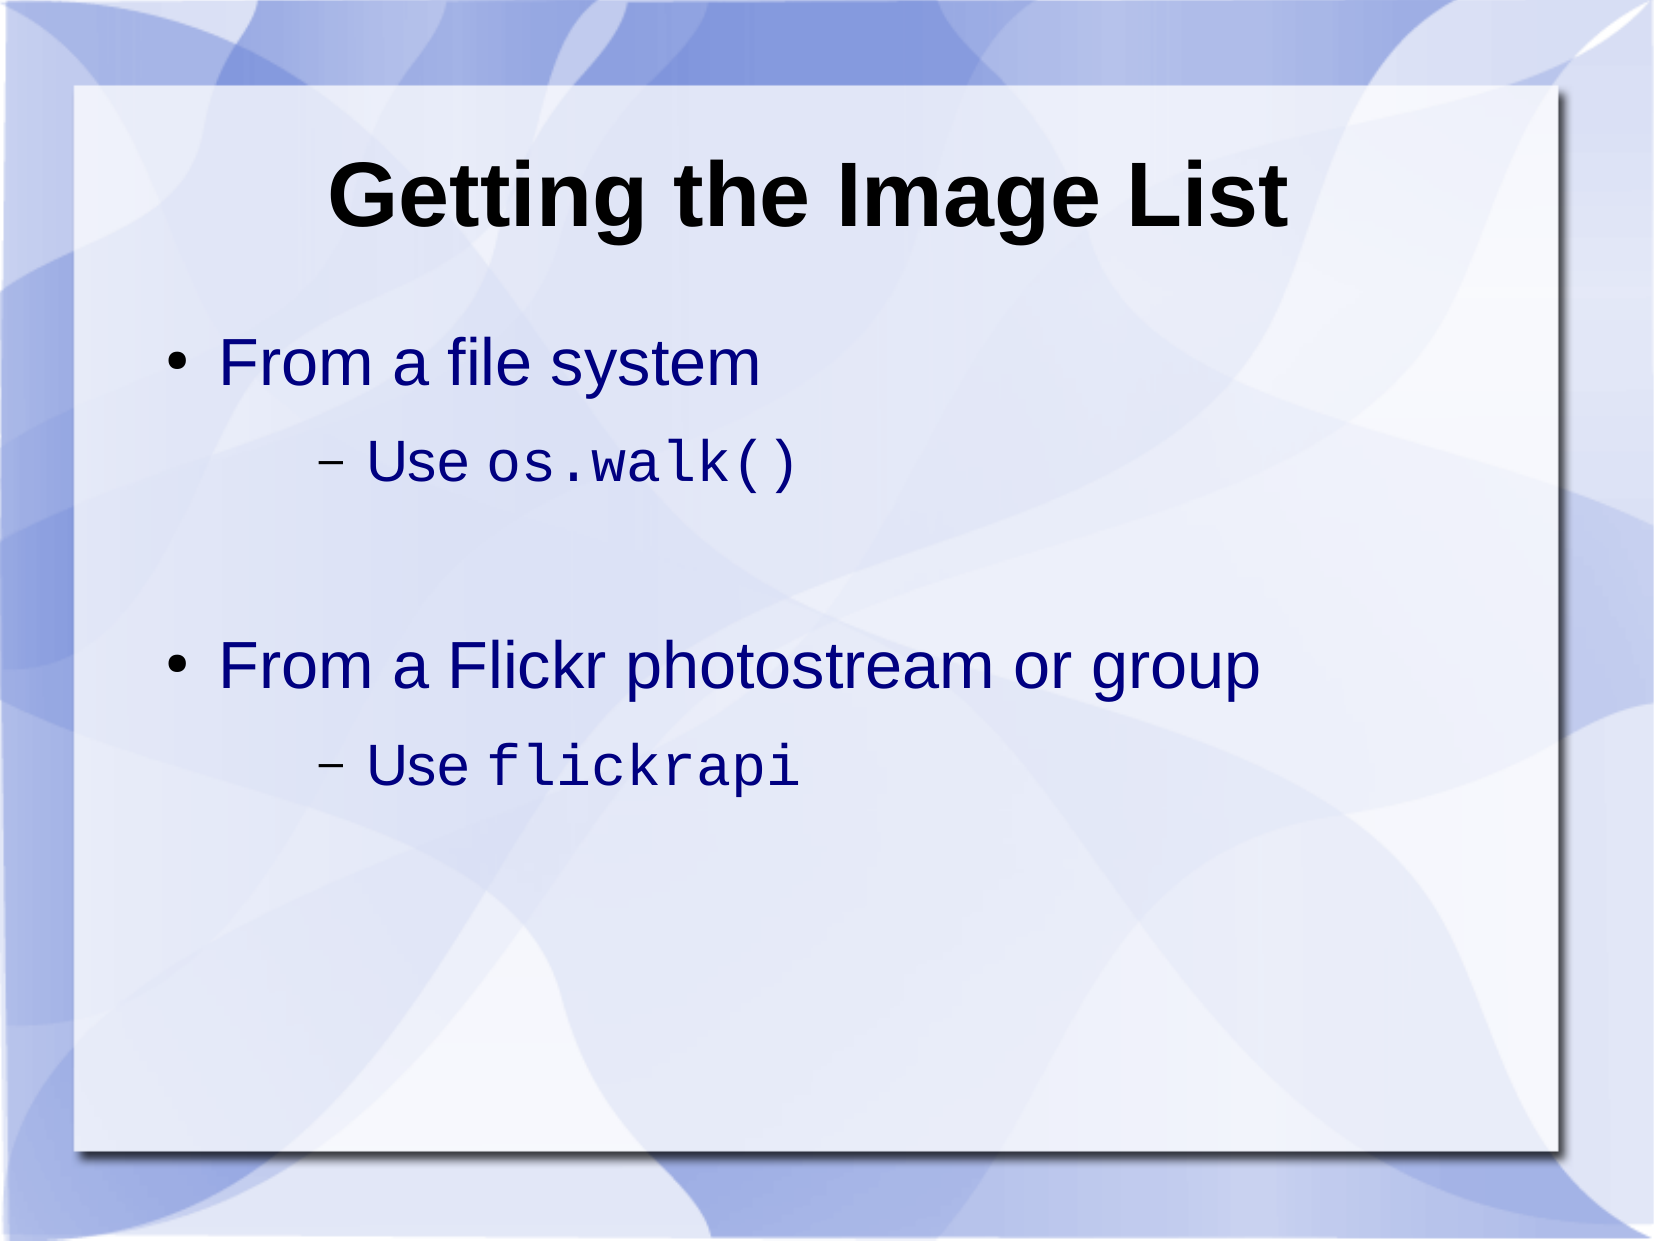

# Getting the Image List
From a file system
Use os.walk()
From a Flickr photostream or group
Use flickrapi